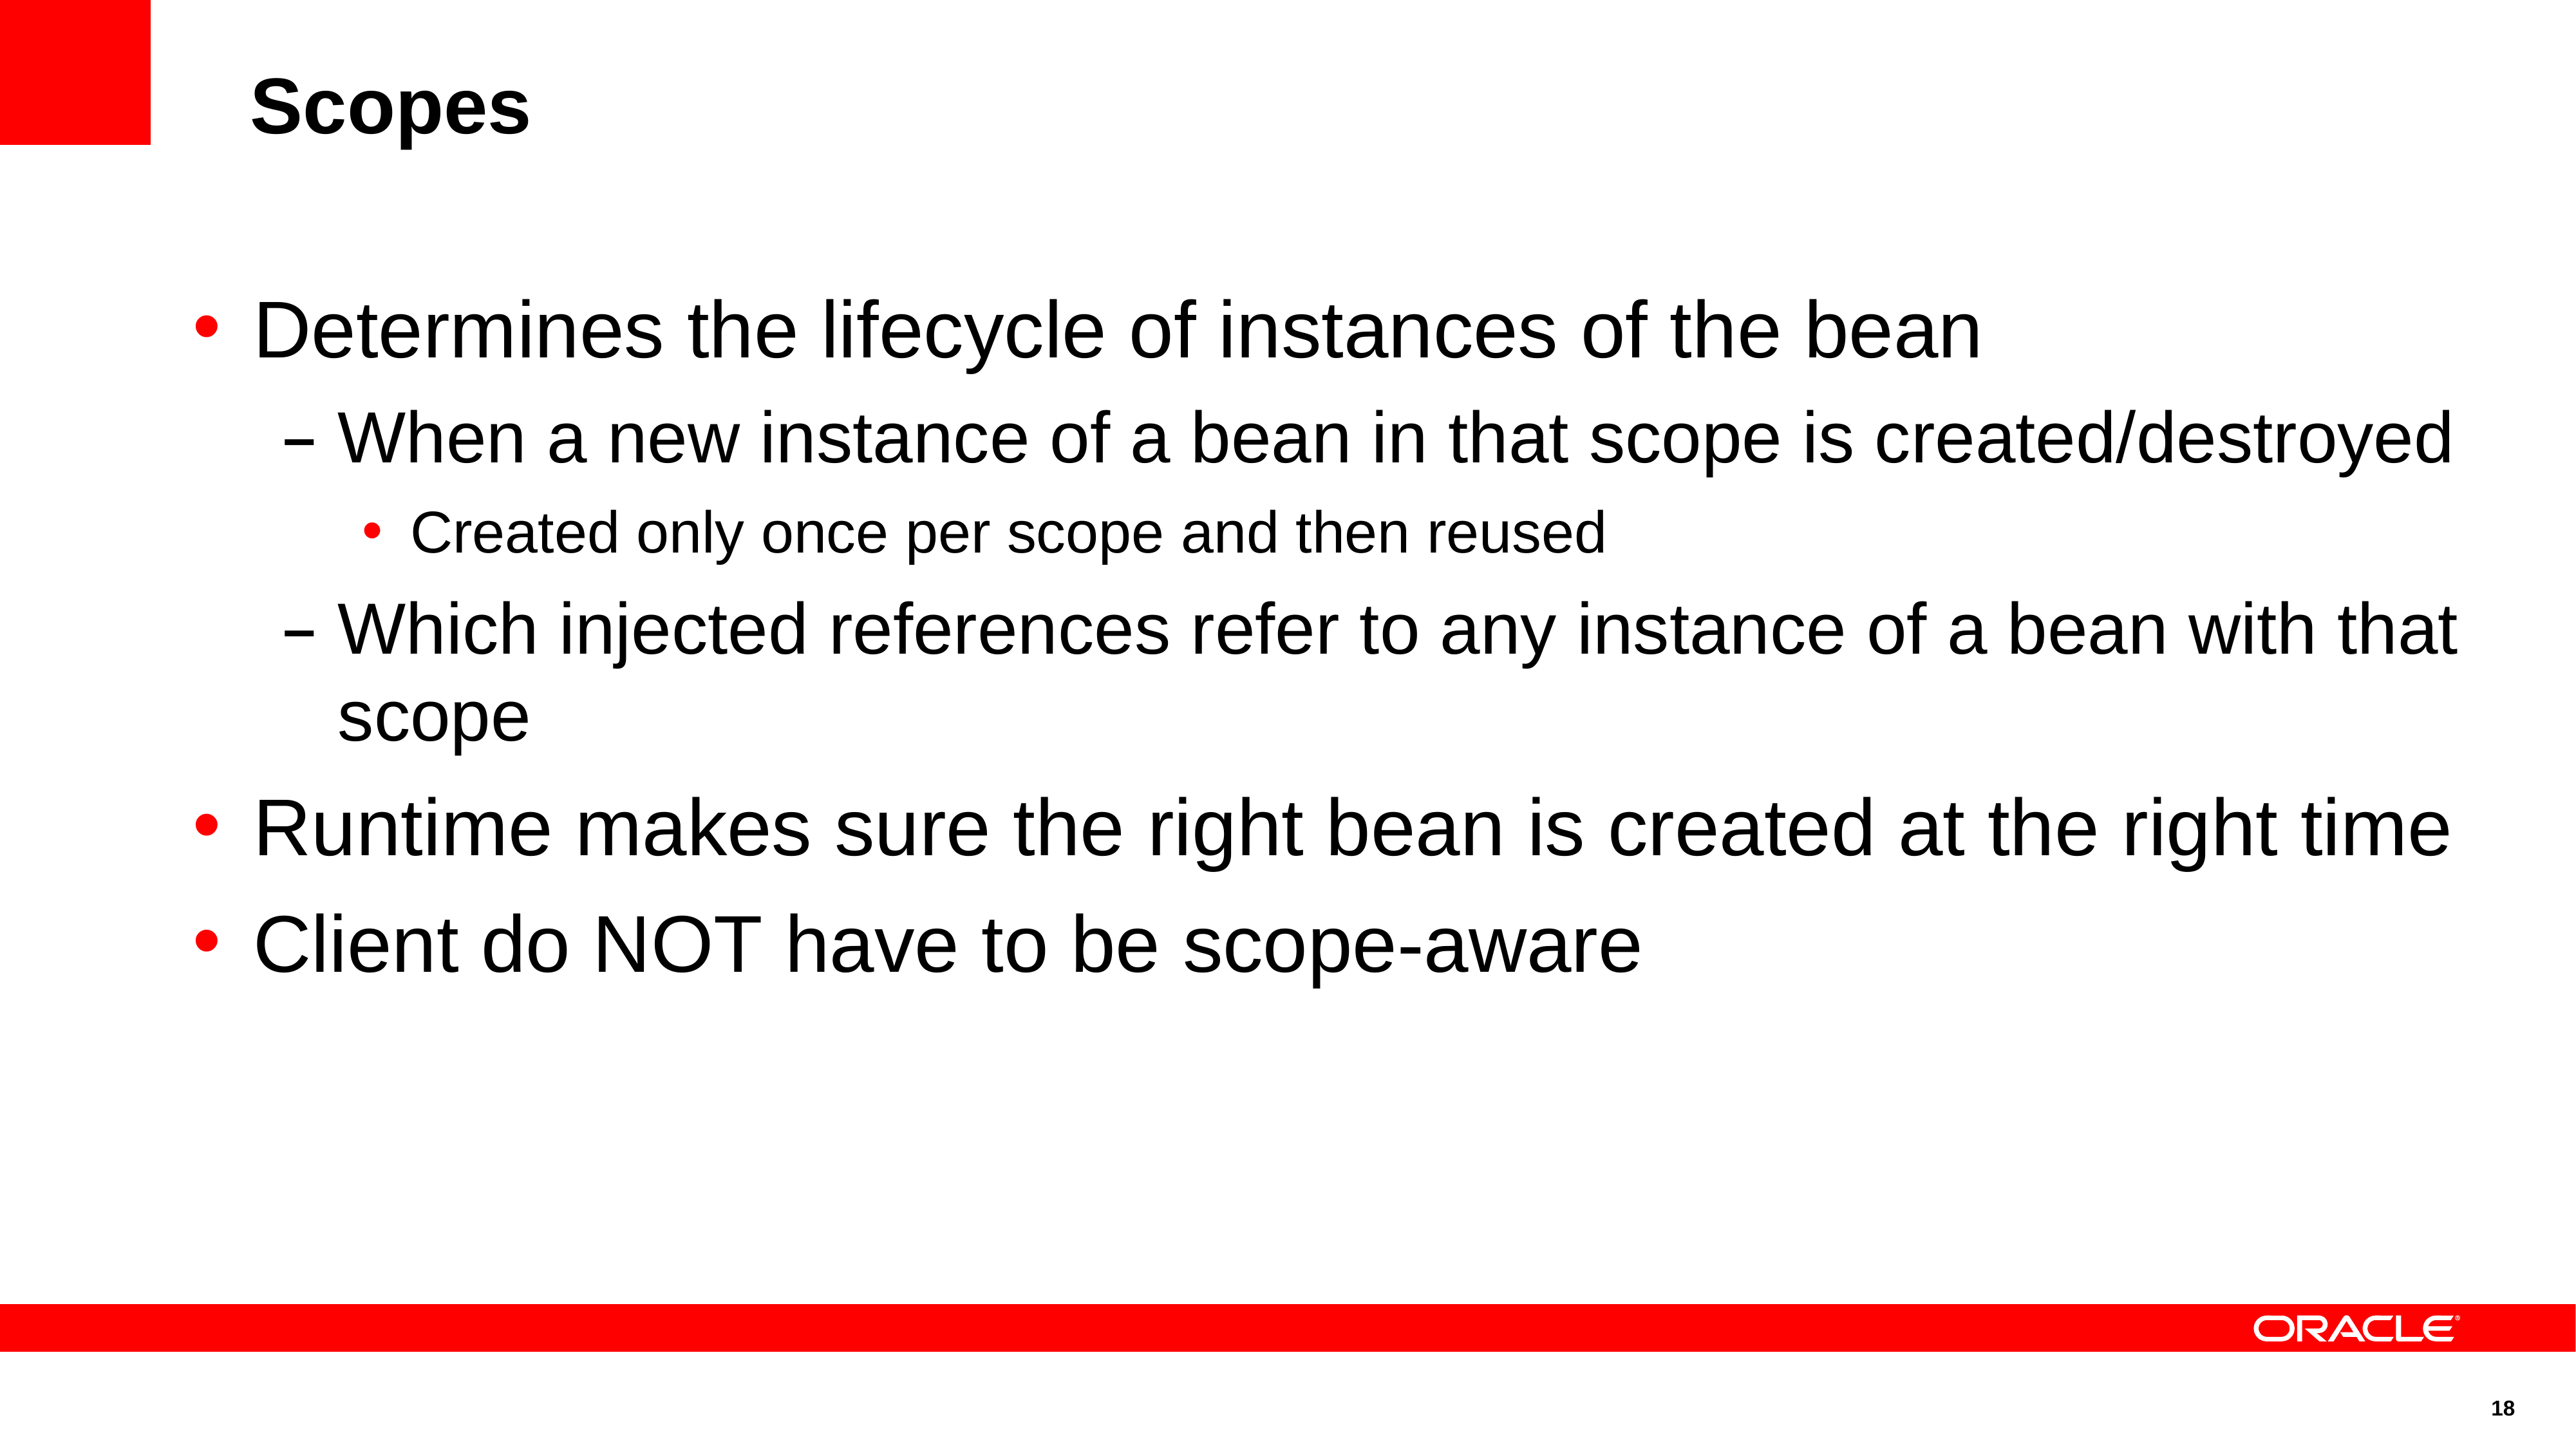

# Scopes
Determines the lifecycle of instances of the bean
When a new instance of a bean in that scope is created/destroyed
Created only once per scope and then reused
Which injected references refer to any instance of a bean with that scope
Runtime makes sure the right bean is created at the right time
Client do NOT have to be scope-aware